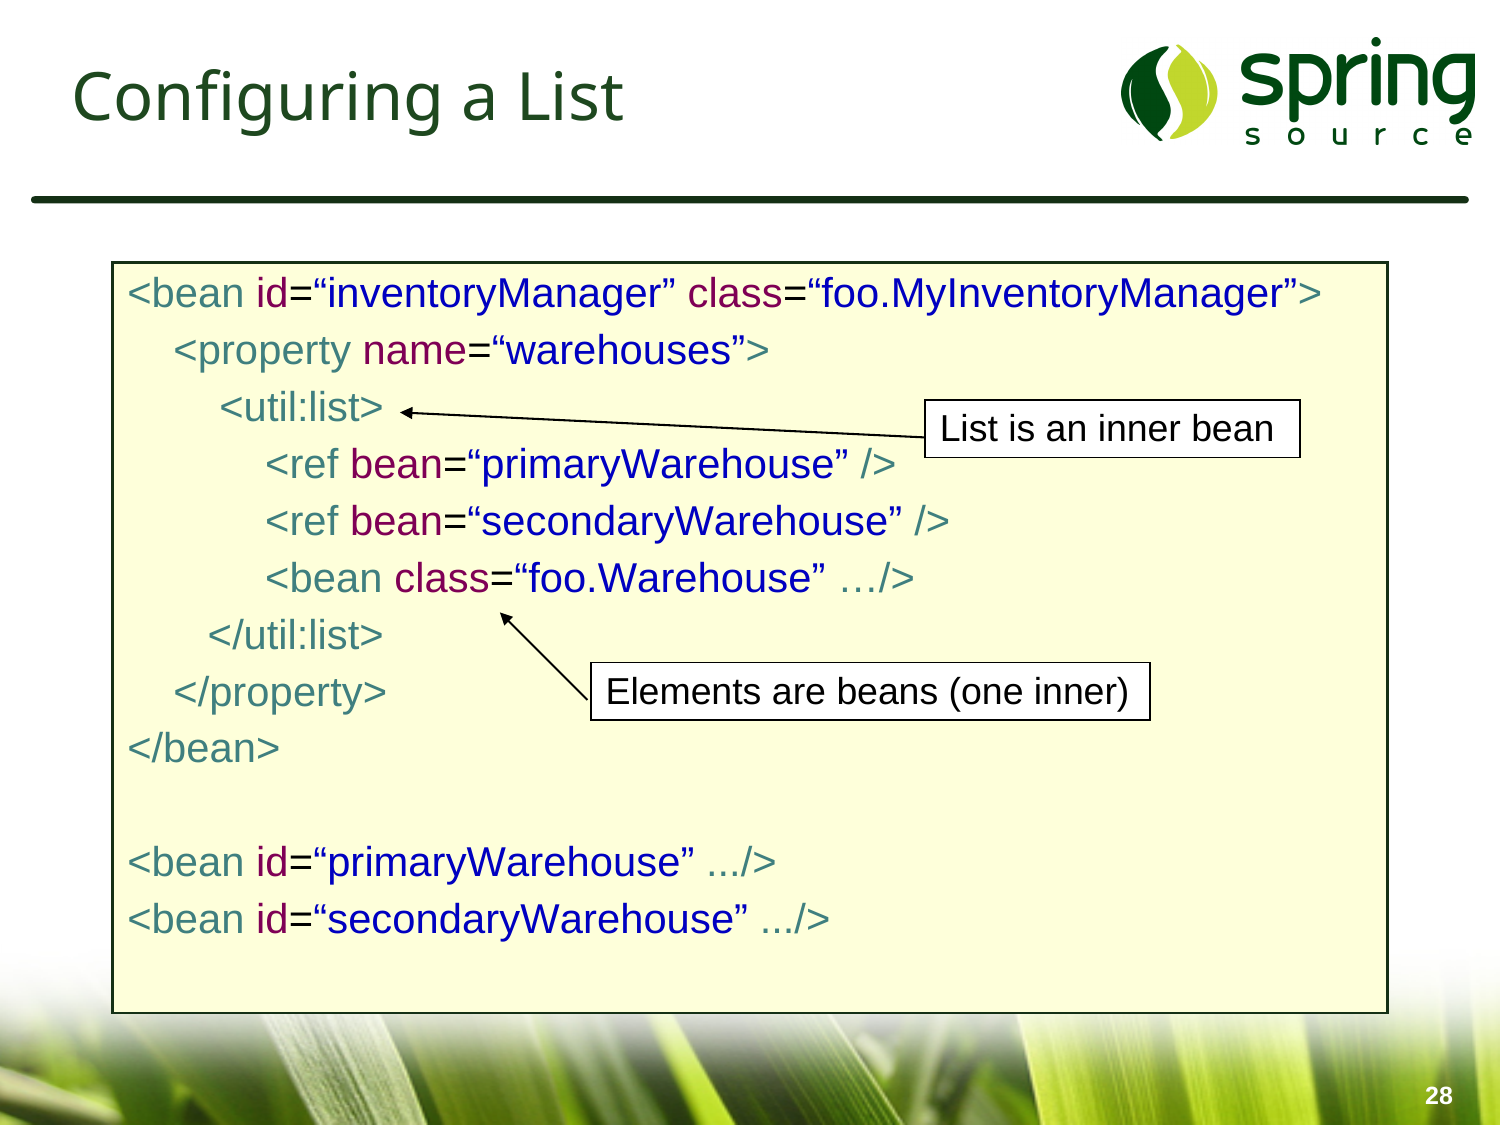

# Configuring a List
<bean id=“inventoryManager” class=“foo.MyInventoryManager”>
 <property name=“warehouses”>
 <util:list>
 <ref bean=“primaryWarehouse” />
 <ref bean=“secondaryWarehouse” />
 <bean class=“foo.Warehouse” …/>
 </util:list>
 </property>
</bean>
<bean id=“primaryWarehouse” .../>
<bean id=“secondaryWarehouse” .../>
List is an inner bean
Elements are beans (one inner)